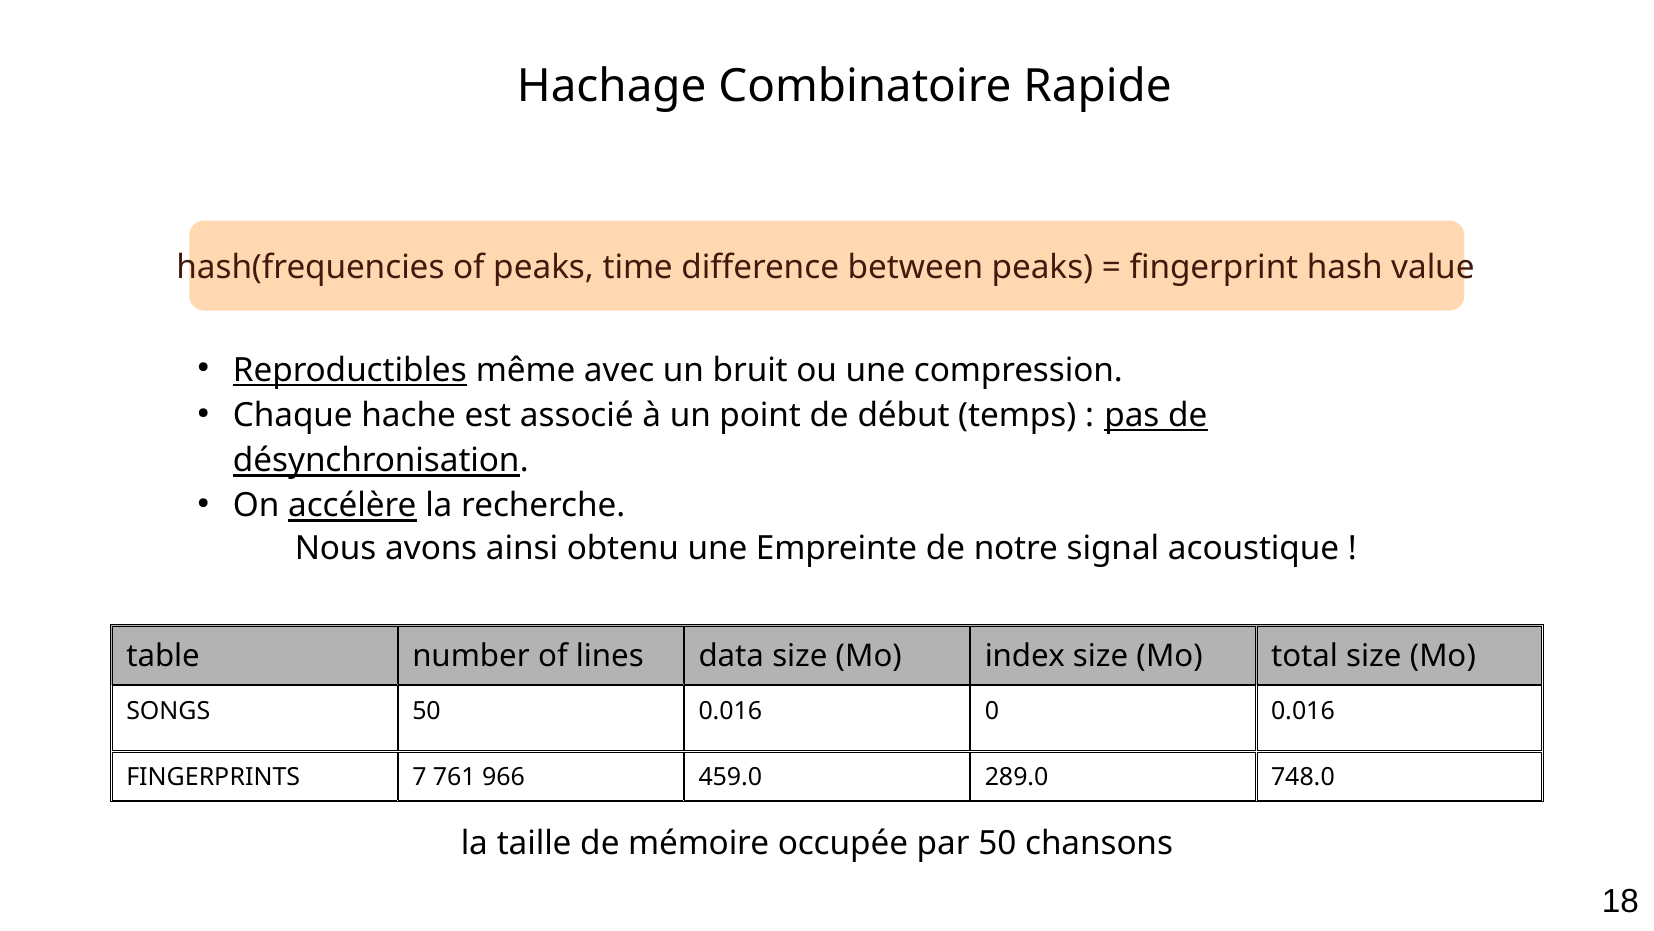

Hachage Combinatoire Rapide
hash(frequencies of peaks, time difference between peaks) = fingerprint hash value
Reproductibles même avec un bruit ou une compression.
Chaque hache est associé à un point de début (temps) : pas de désynchronisation.
On accélère la recherche.
Nous avons ainsi obtenu une Empreinte de notre signal acoustique !
| table | number of lines | data size (Mo) | index size (Mo) | total size (Mo) |
| --- | --- | --- | --- | --- |
| SONGS | 50 | 0.016 | 0 | 0.016 |
| FINGERPRINTS | 7 761 966 | 459.0 | 289.0 | 748.0 |
la taille de mémoire occupée par 50 chansons